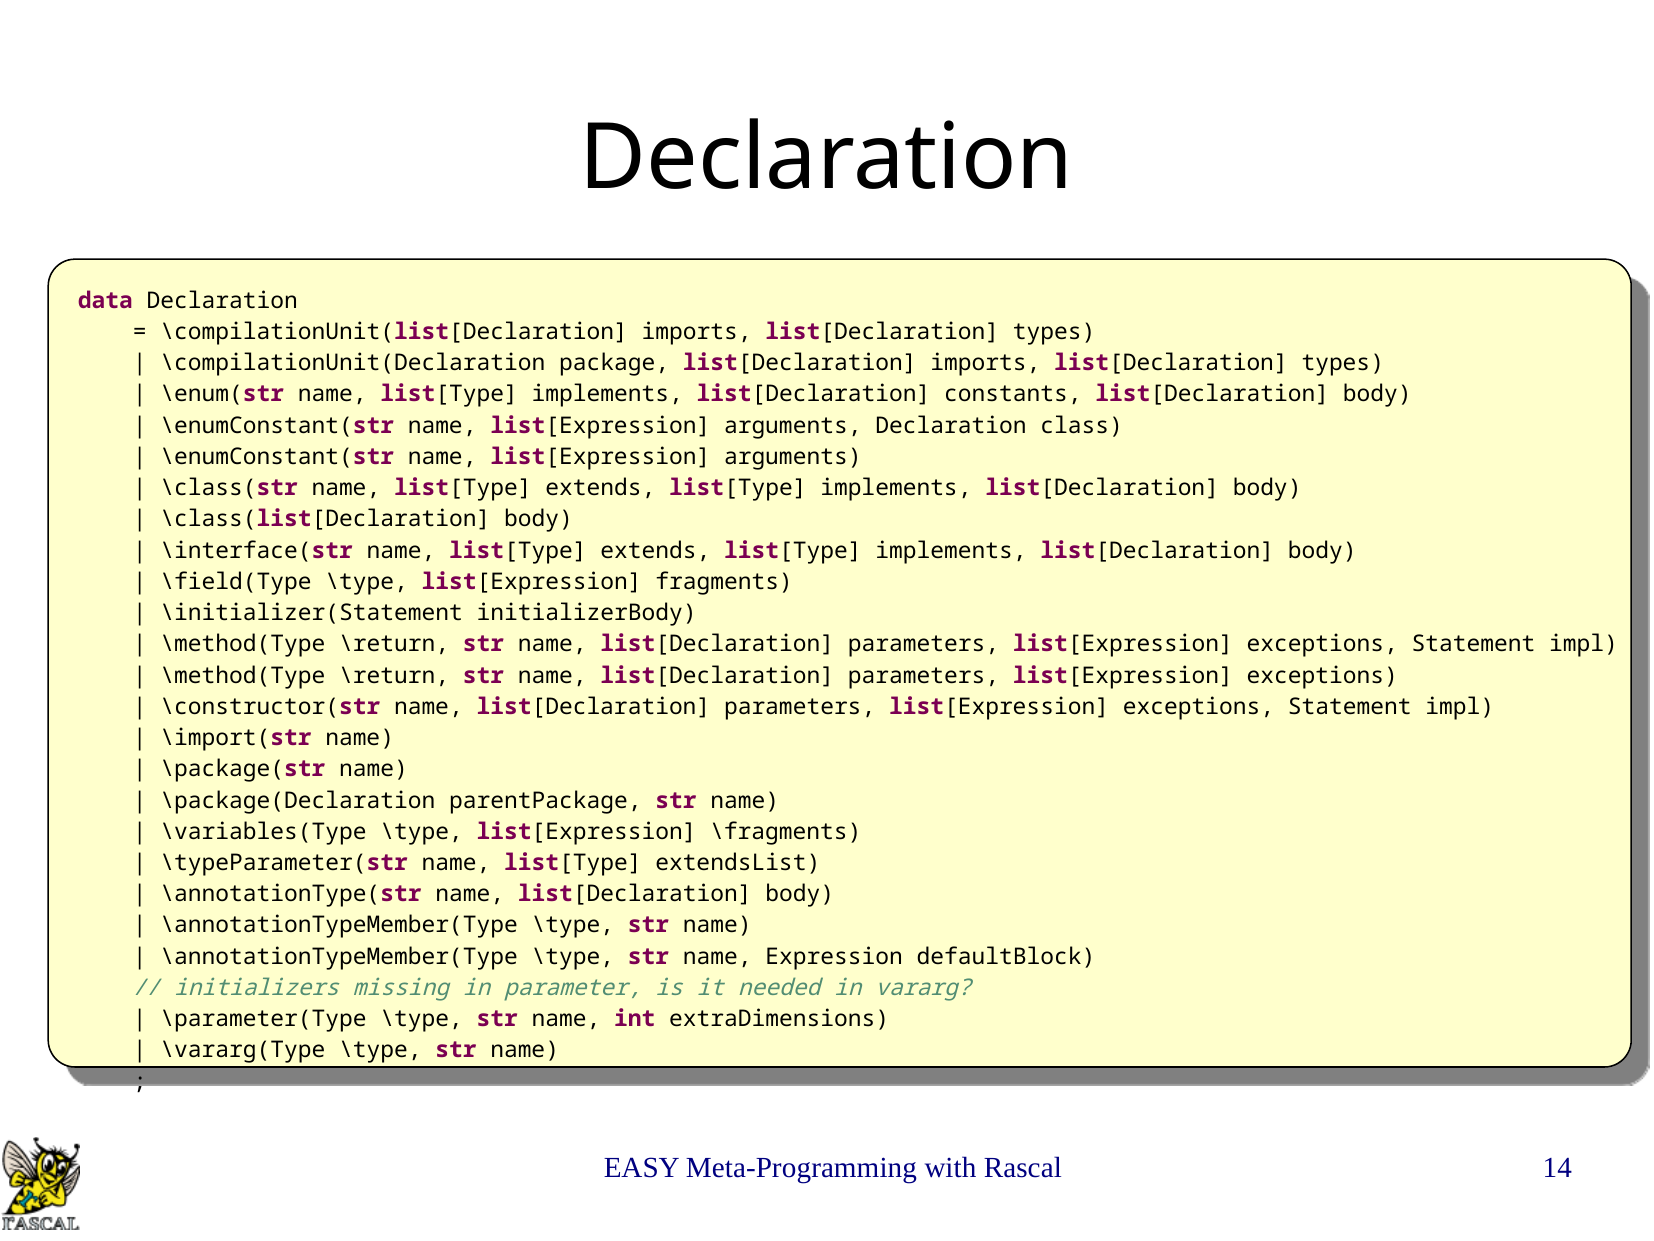

# Declaration
data Declaration
 = \compilationUnit(list[Declaration] imports, list[Declaration] types)
 | \compilationUnit(Declaration package, list[Declaration] imports, list[Declaration] types)
 | \enum(str name, list[Type] implements, list[Declaration] constants, list[Declaration] body)
 | \enumConstant(str name, list[Expression] arguments, Declaration class)
 | \enumConstant(str name, list[Expression] arguments)
 | \class(str name, list[Type] extends, list[Type] implements, list[Declaration] body)
 | \class(list[Declaration] body)
 | \interface(str name, list[Type] extends, list[Type] implements, list[Declaration] body)
 | \field(Type \type, list[Expression] fragments)
 | \initializer(Statement initializerBody)
 | \method(Type \return, str name, list[Declaration] parameters, list[Expression] exceptions, Statement impl)
 | \method(Type \return, str name, list[Declaration] parameters, list[Expression] exceptions)
 | \constructor(str name, list[Declaration] parameters, list[Expression] exceptions, Statement impl)
 | \import(str name)
 | \package(str name)
 | \package(Declaration parentPackage, str name)
 | \variables(Type \type, list[Expression] \fragments)
 | \typeParameter(str name, list[Type] extendsList)
 | \annotationType(str name, list[Declaration] body)
 | \annotationTypeMember(Type \type, str name)
 | \annotationTypeMember(Type \type, str name, Expression defaultBlock)
 // initializers missing in parameter, is it needed in vararg?
 | \parameter(Type \type, str name, int extraDimensions)
 | \vararg(Type \type, str name)
 ;
14